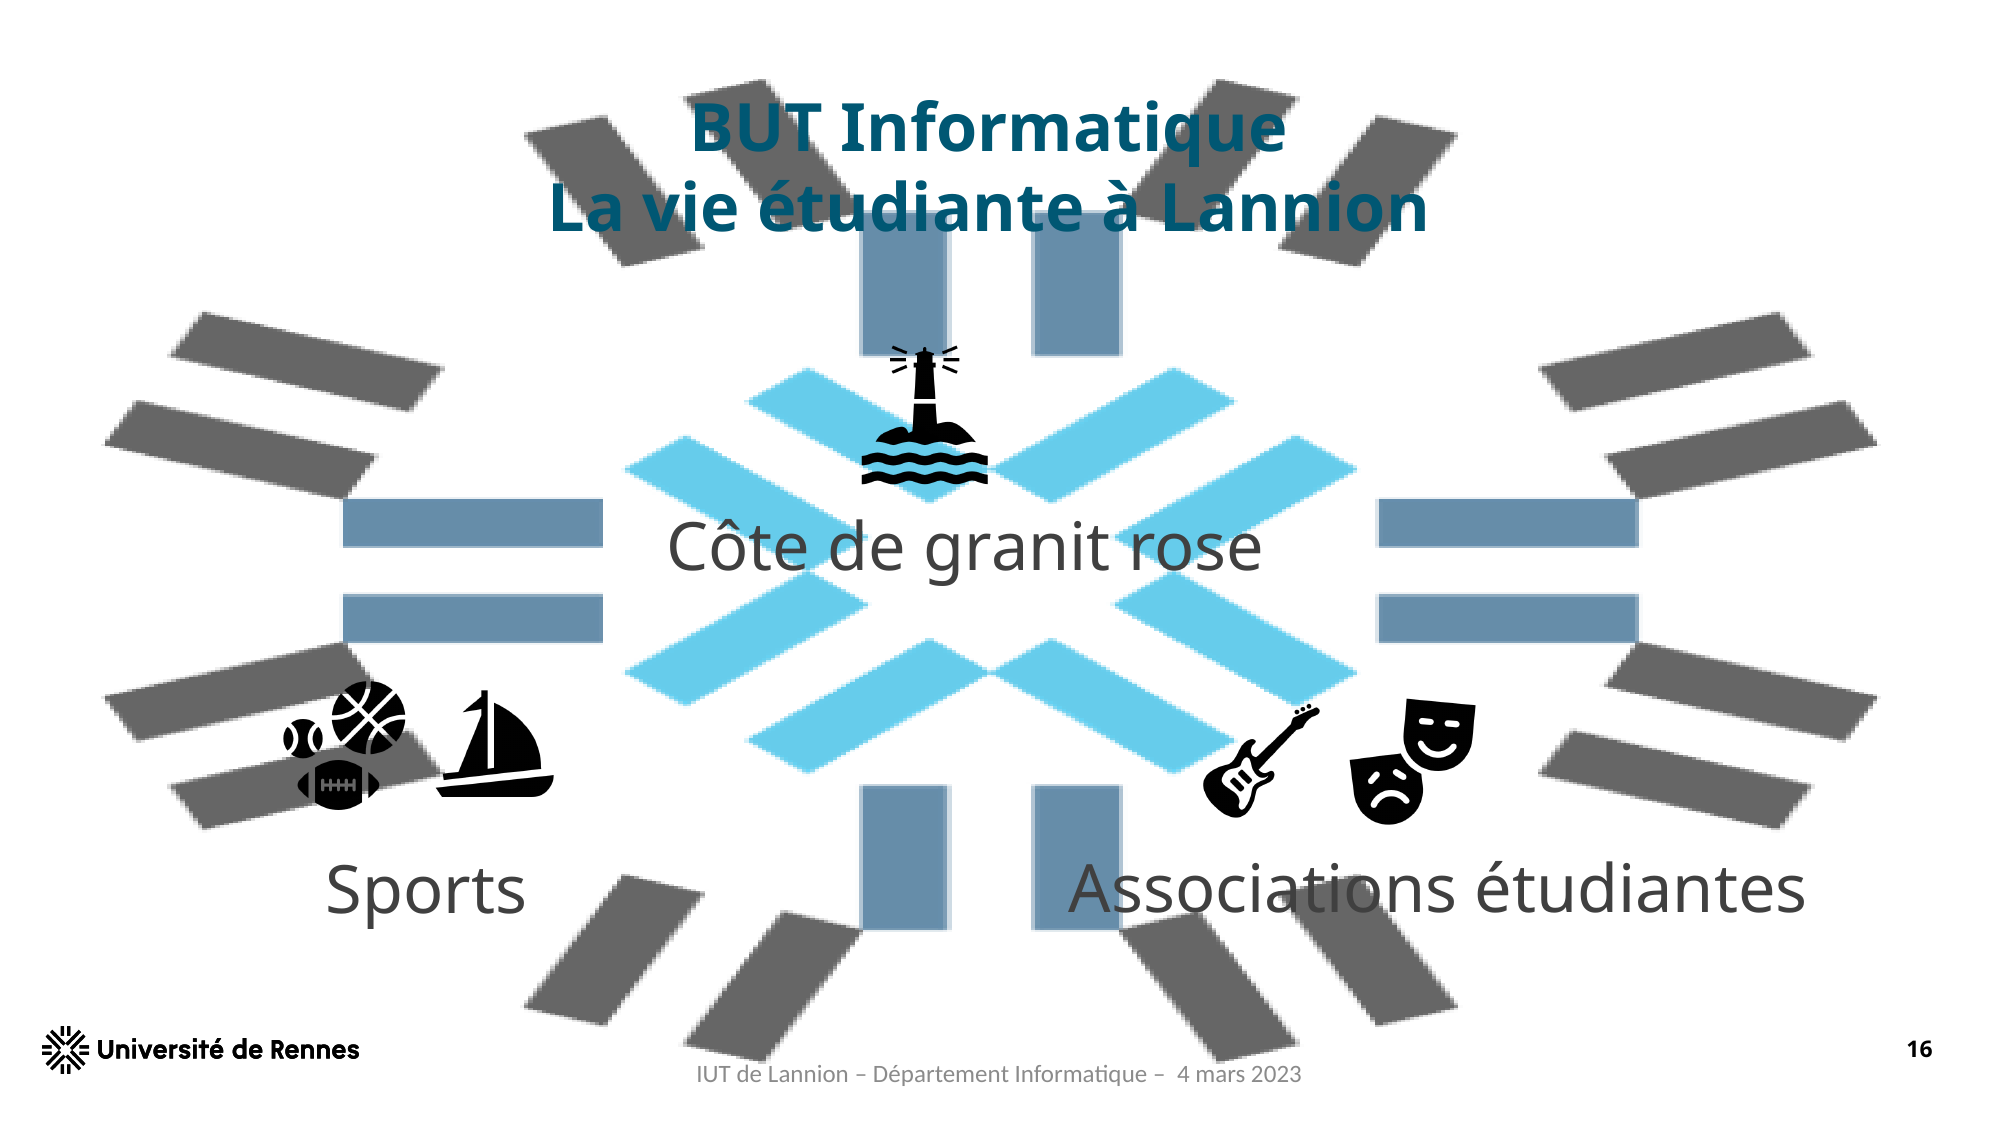

BUT Informatique
La vie étudiante à Lannion
Côte de granit rose
Associations étudiantes
Sports
16
IUT de Lannion – Département Informatique – 4 mars 2023